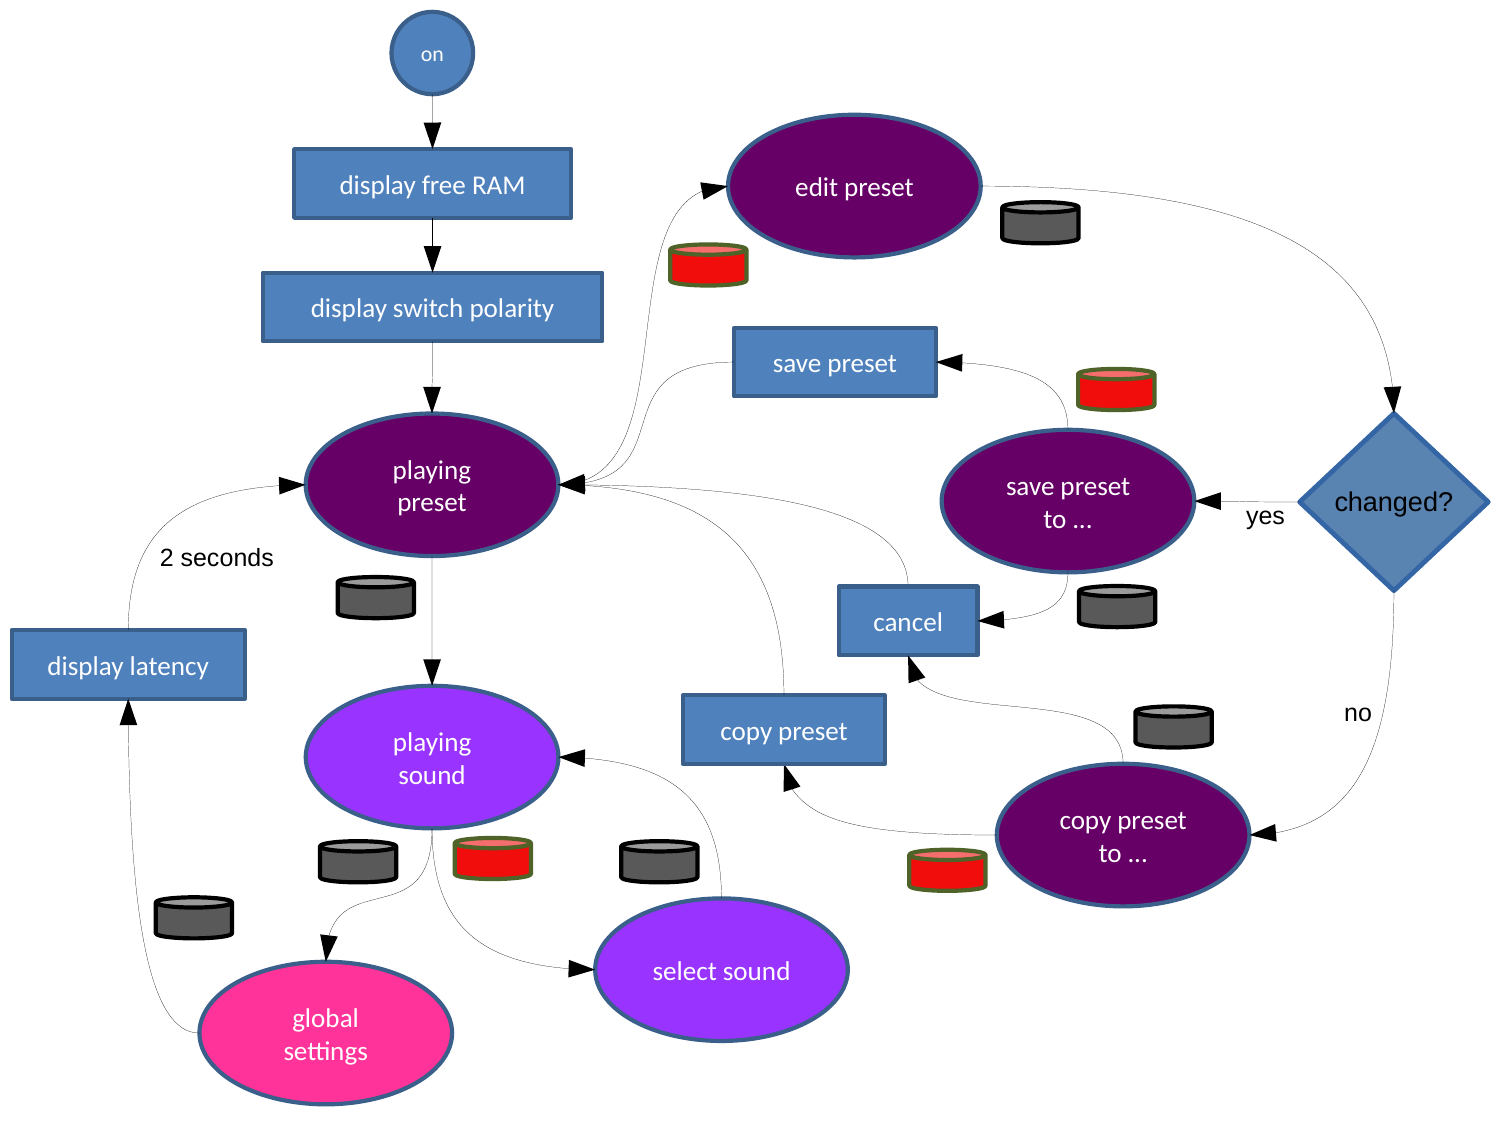

on
edit preset
display free RAM
display switch polarity
save preset
changed?
playing preset
save preset to ...
cancel
display latency
playing sound
copy preset
copy preset to ...
select sound
global settings